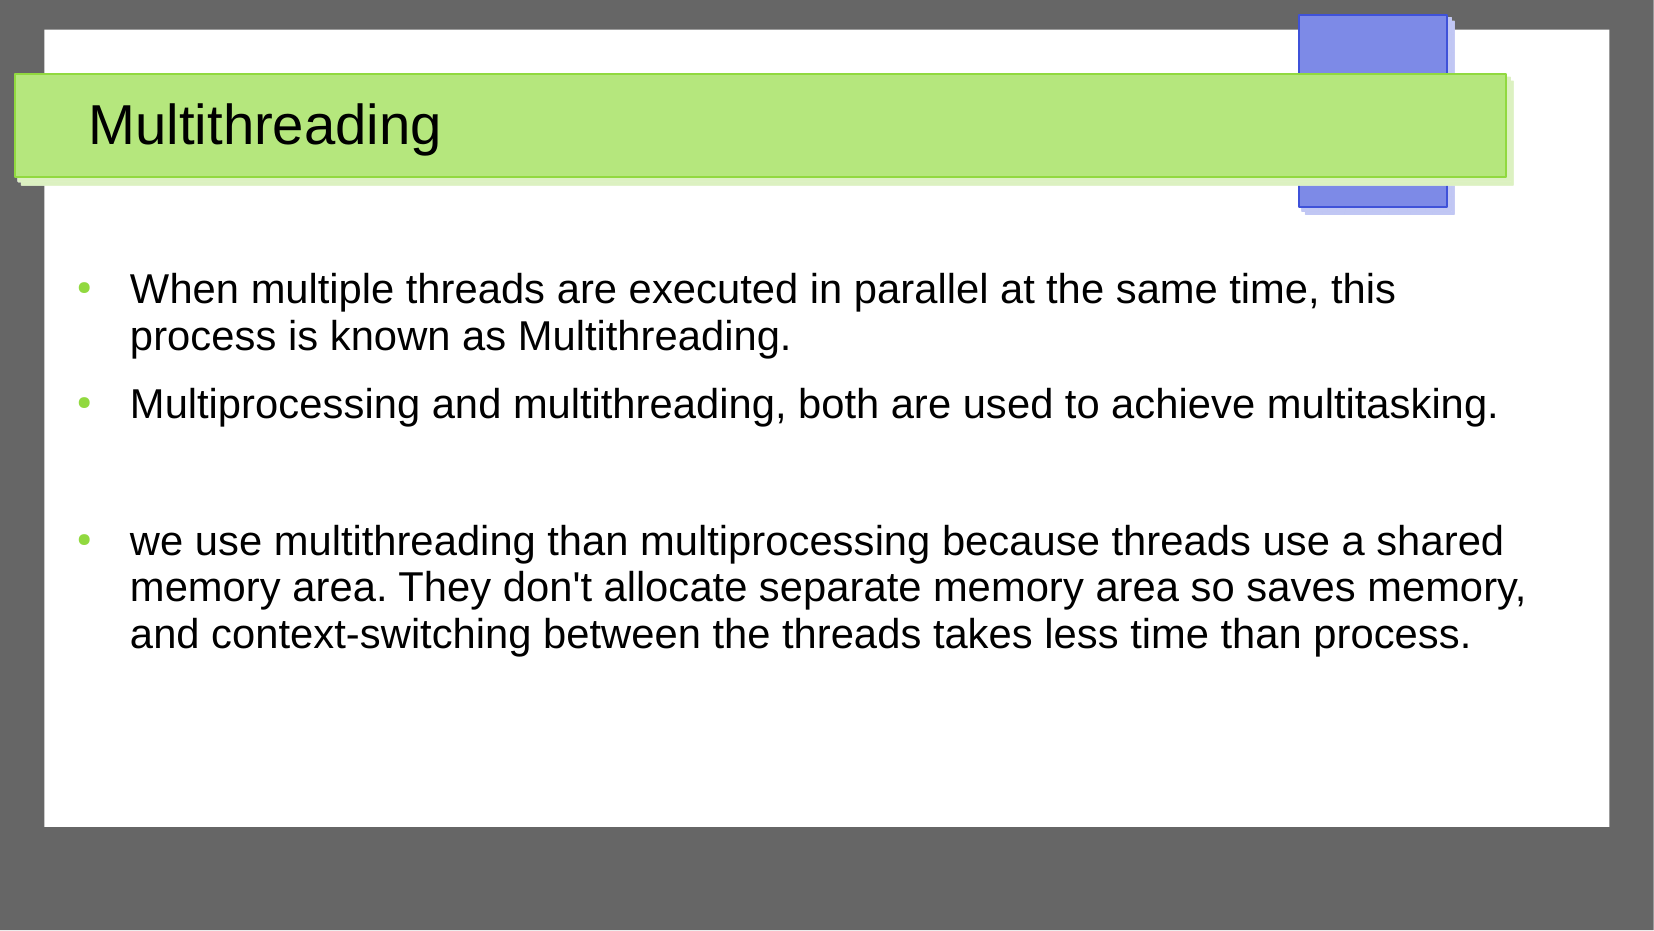

# Multithreading
When multiple threads are executed in parallel at the same time, this process is known as Multithreading.
Multiprocessing and multithreading, both are used to achieve multitasking.
we use multithreading than multiprocessing because threads use a shared memory area. They don't allocate separate memory area so saves memory, and context-switching between the threads takes less time than process.